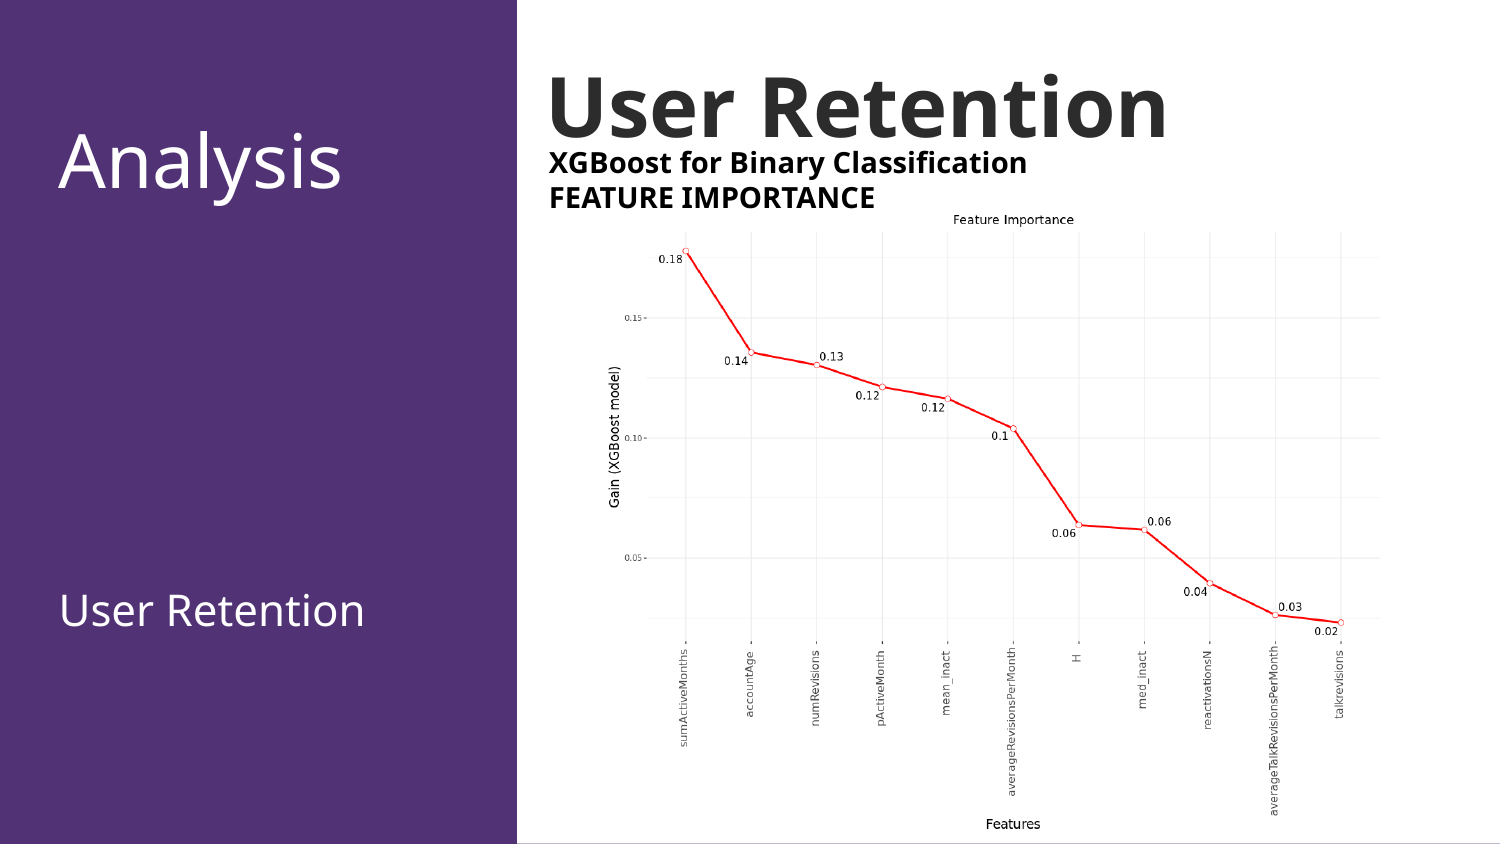

User Retention
# Analysis
XGBoost for Binary Classification
FEATURE IMPORTANCE
User Retention